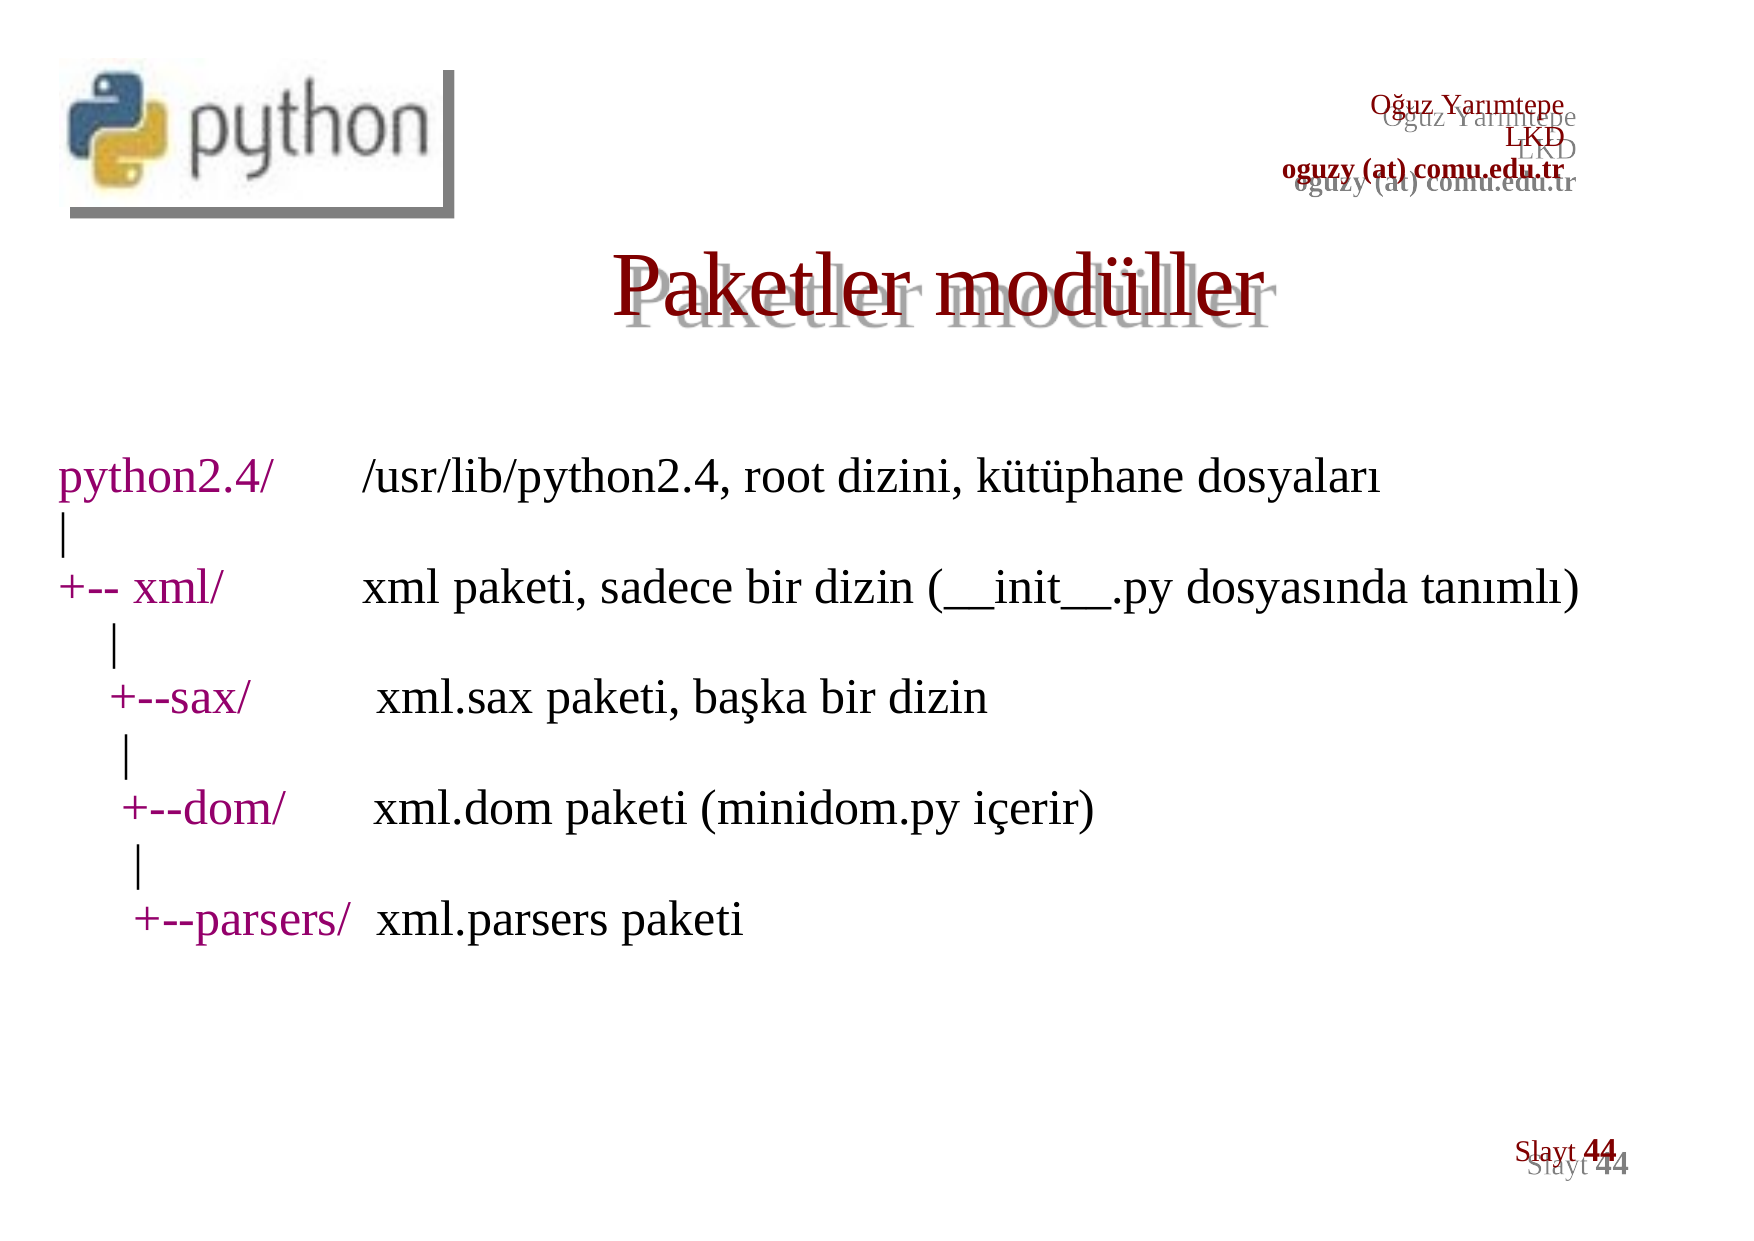

# Paketler modüller
python2.4/ /usr/lib/python2.4, root dizini, kütüphane dosyaları
|
+-- xml/ xml paketi, sadece bir dizin (__init__.py dosyasında tanımlı)
 |
 +--sax/ xml.sax paketi, başka bir dizin
 |
 +--dom/ xml.dom paketi (minidom.py içerir)
 |
 +--parsers/ xml.parsers paketi